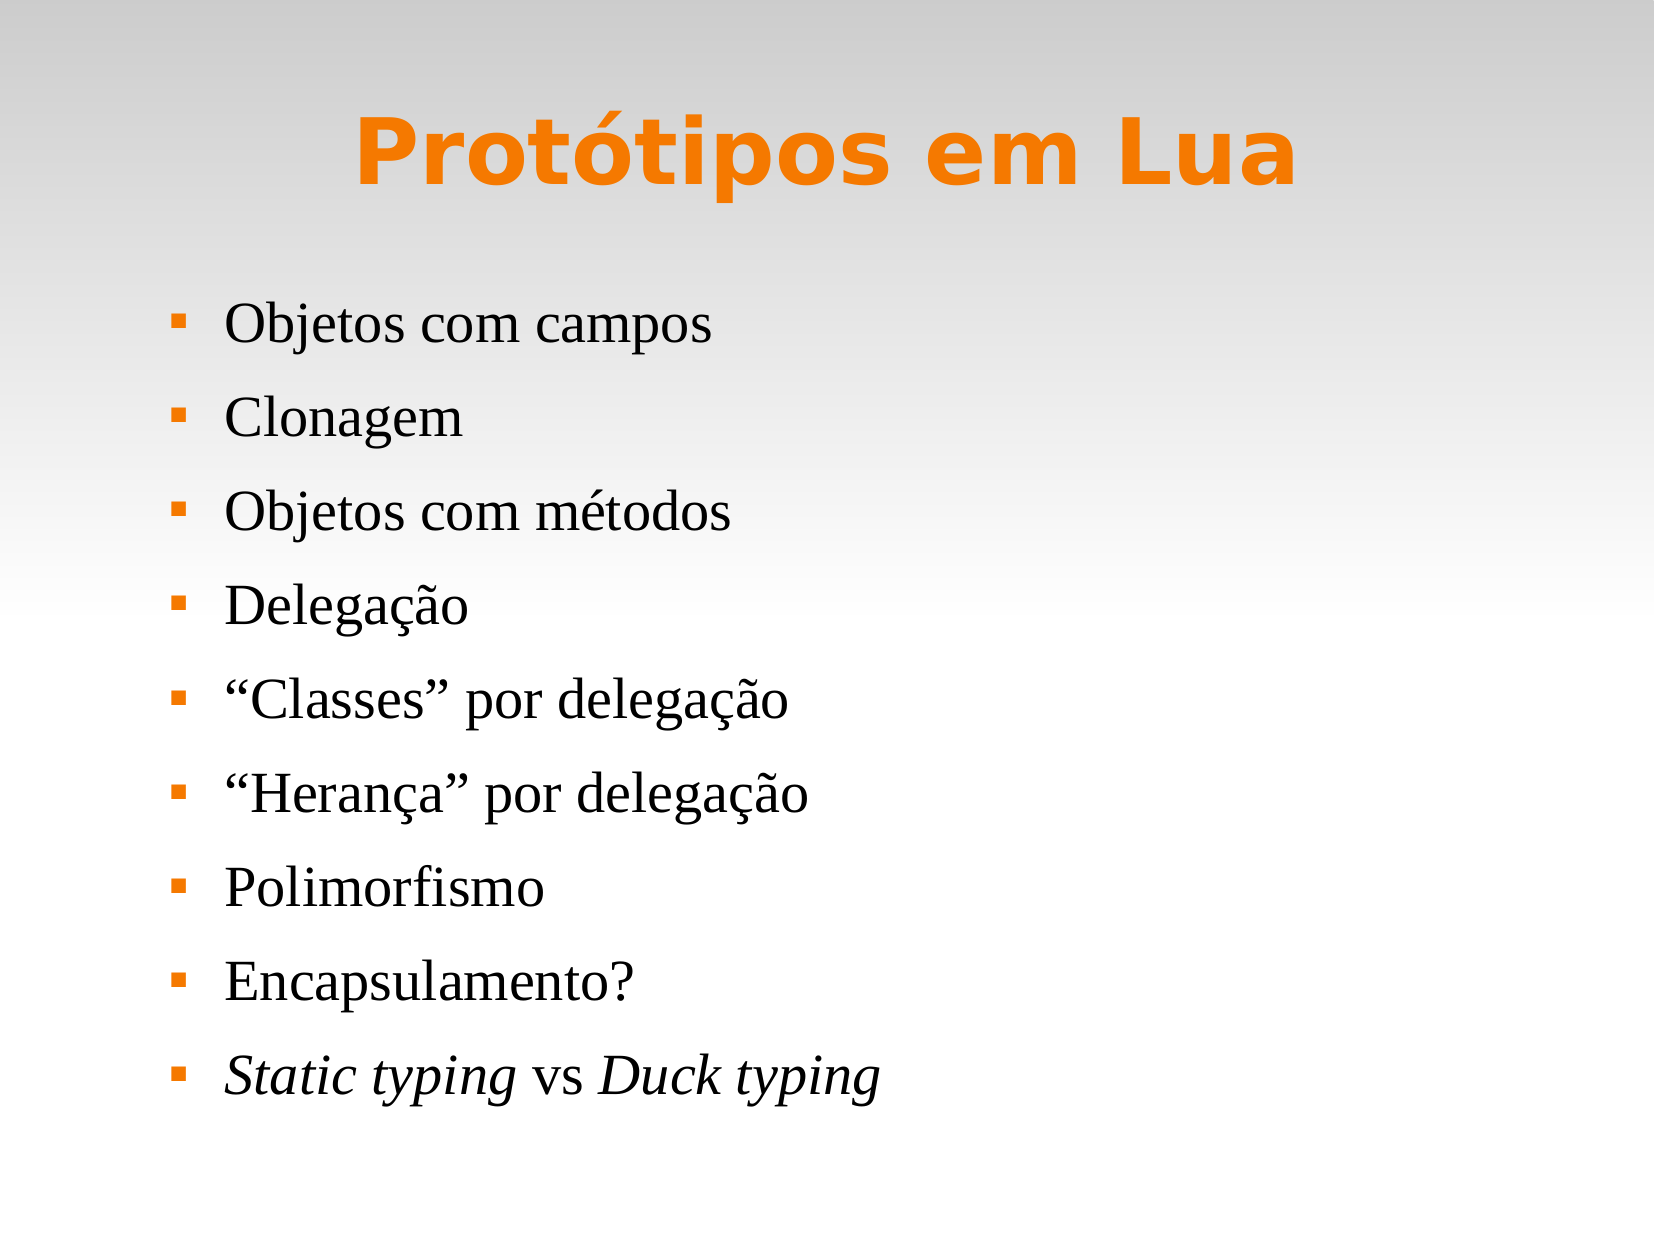

# Protótipos em Lua
Objetos com campos
Clonagem
Objetos com métodos
Delegação
“Classes” por delegação
“Herança” por delegação
Polimorfismo
Encapsulamento?
Static typing vs Duck typing